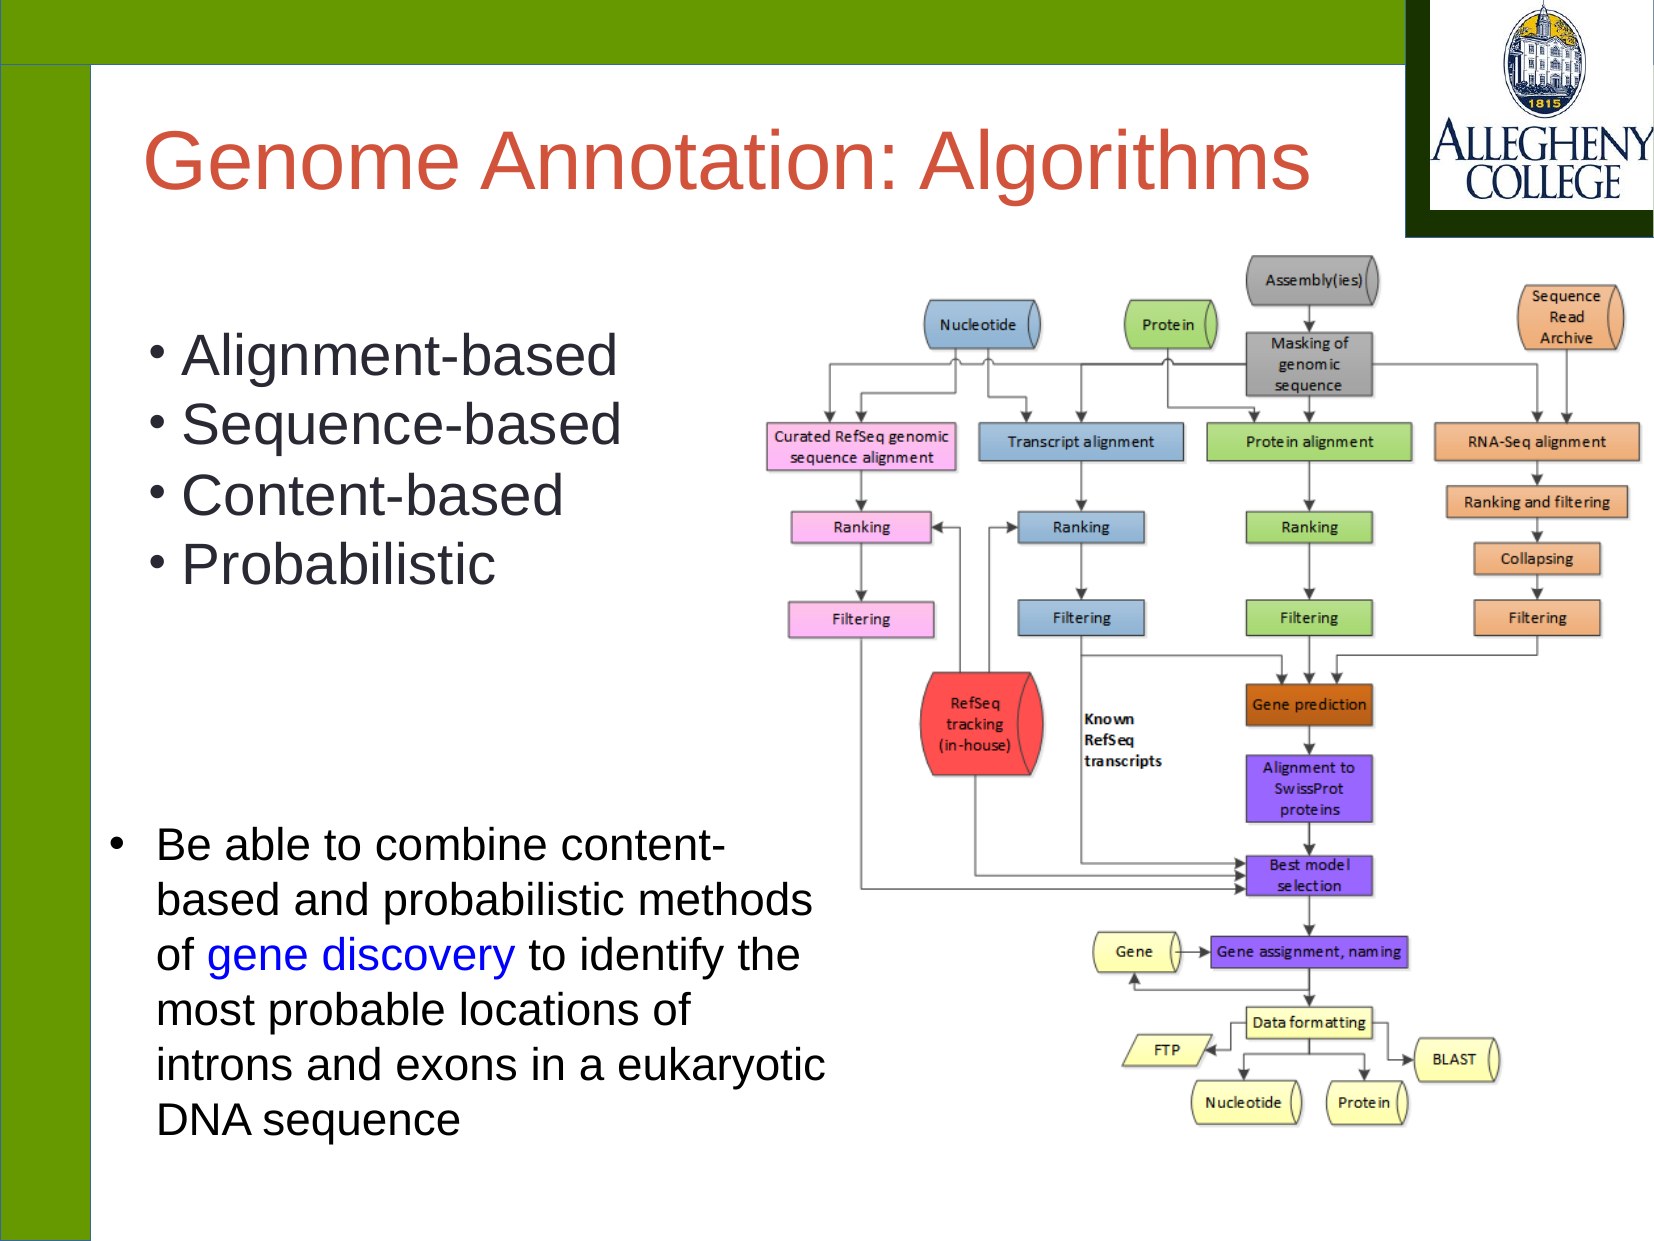

Genome Annotation: Algorithms
 Alignment-based
 Sequence-based
 Content-based
 Probabilistic
Be able to combine content-based and probabilistic methods of gene discovery to identify the most probable locations of introns and exons in a eukaryotic DNA sequence